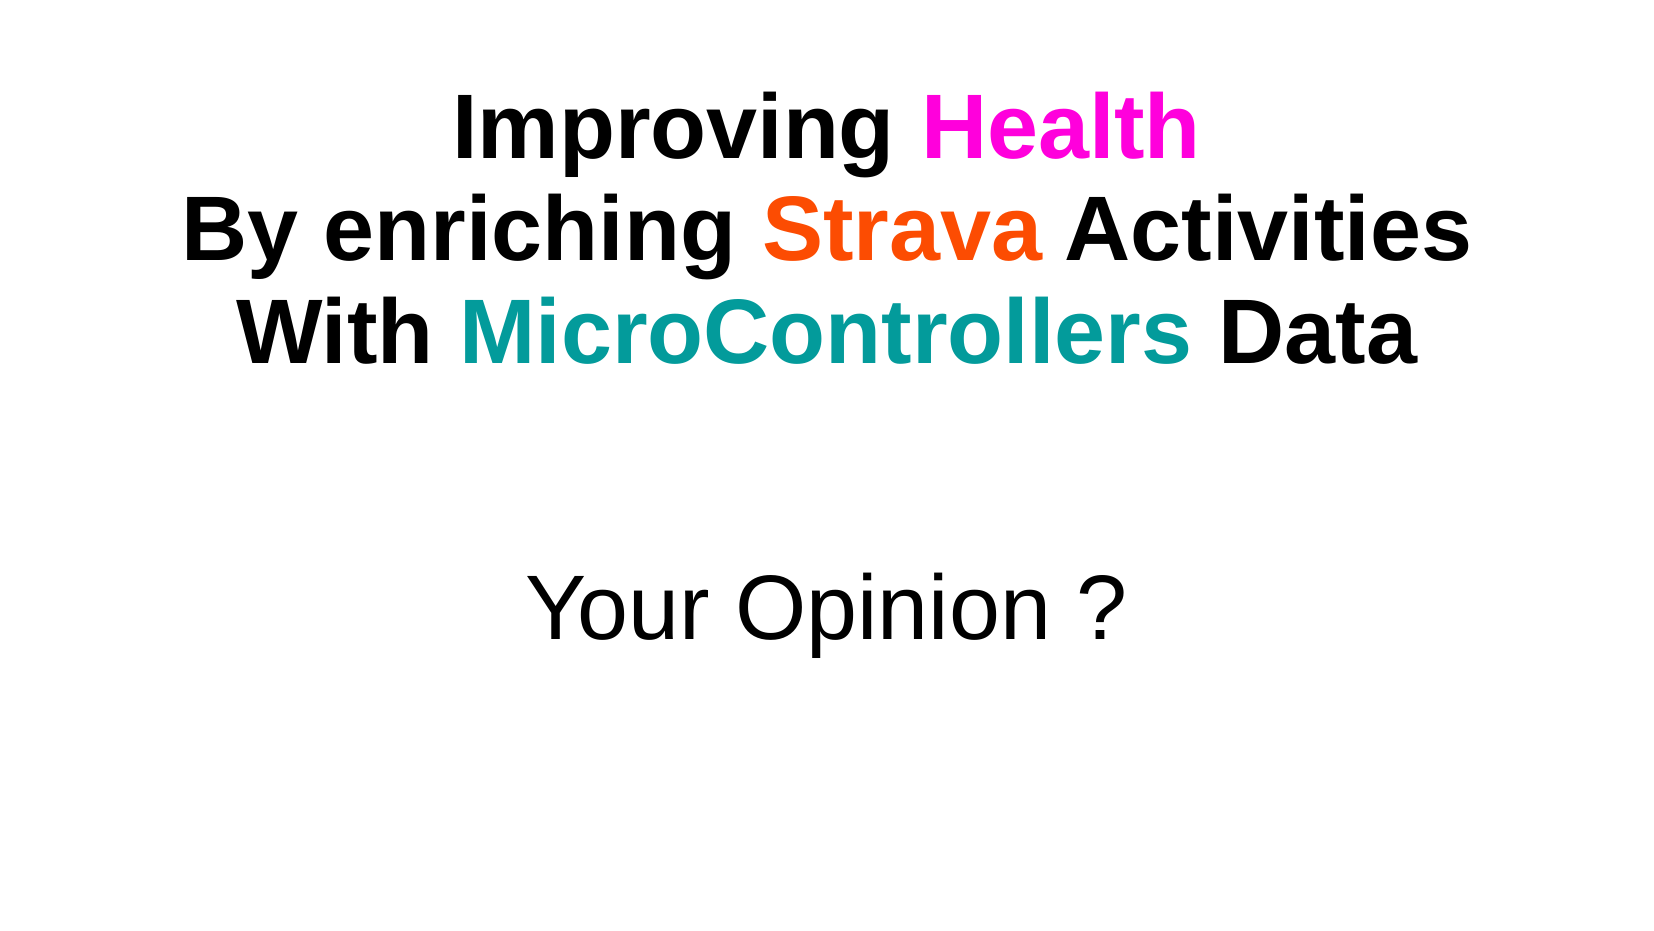

# Improving Health By enriching Strava Activities With MicroControllers Data
Your Opinion ?